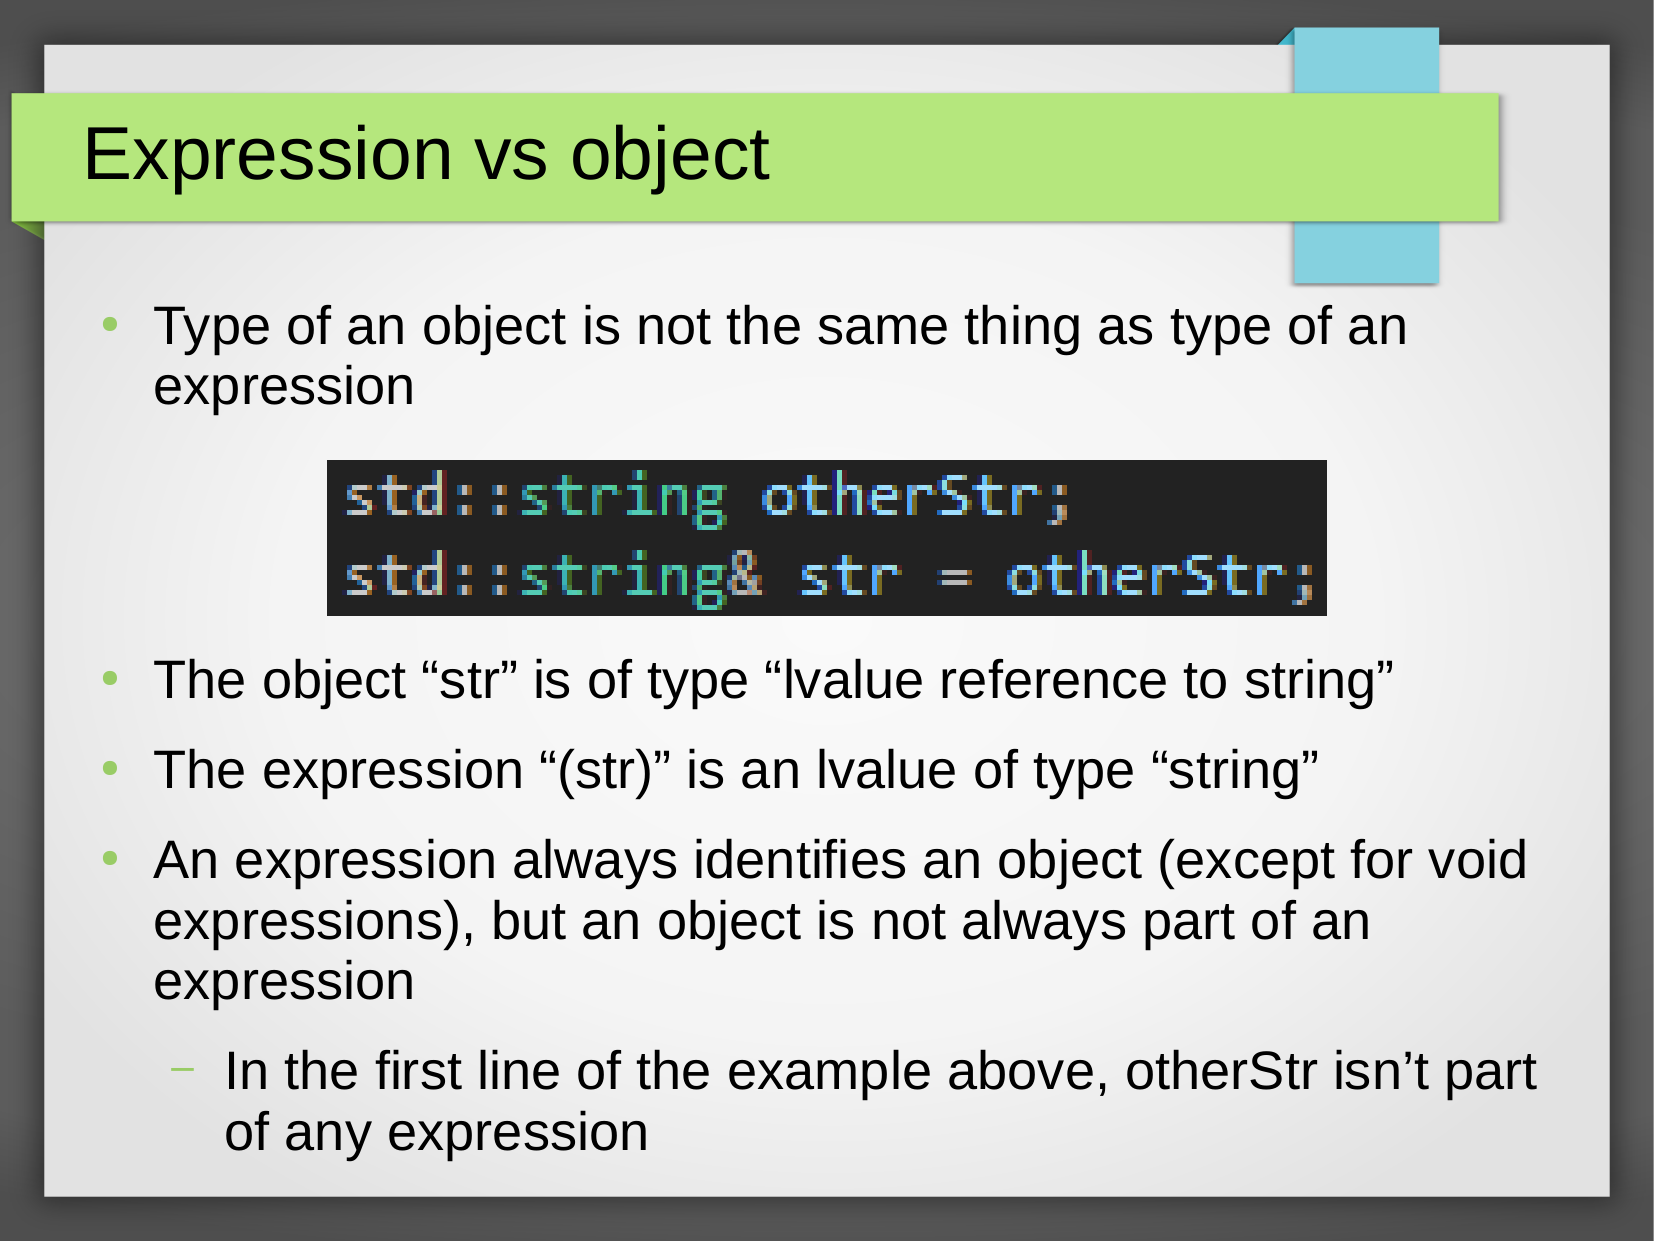

# Expression vs object
Type of an object is not the same thing as type of an expression
The object “str” is of type “lvalue reference to string”
The expression “(str)” is an lvalue of type “string”
An expression always identifies an object (except for void expressions), but an object is not always part of an expression
In the first line of the example above, otherStr isn’t part of any expression